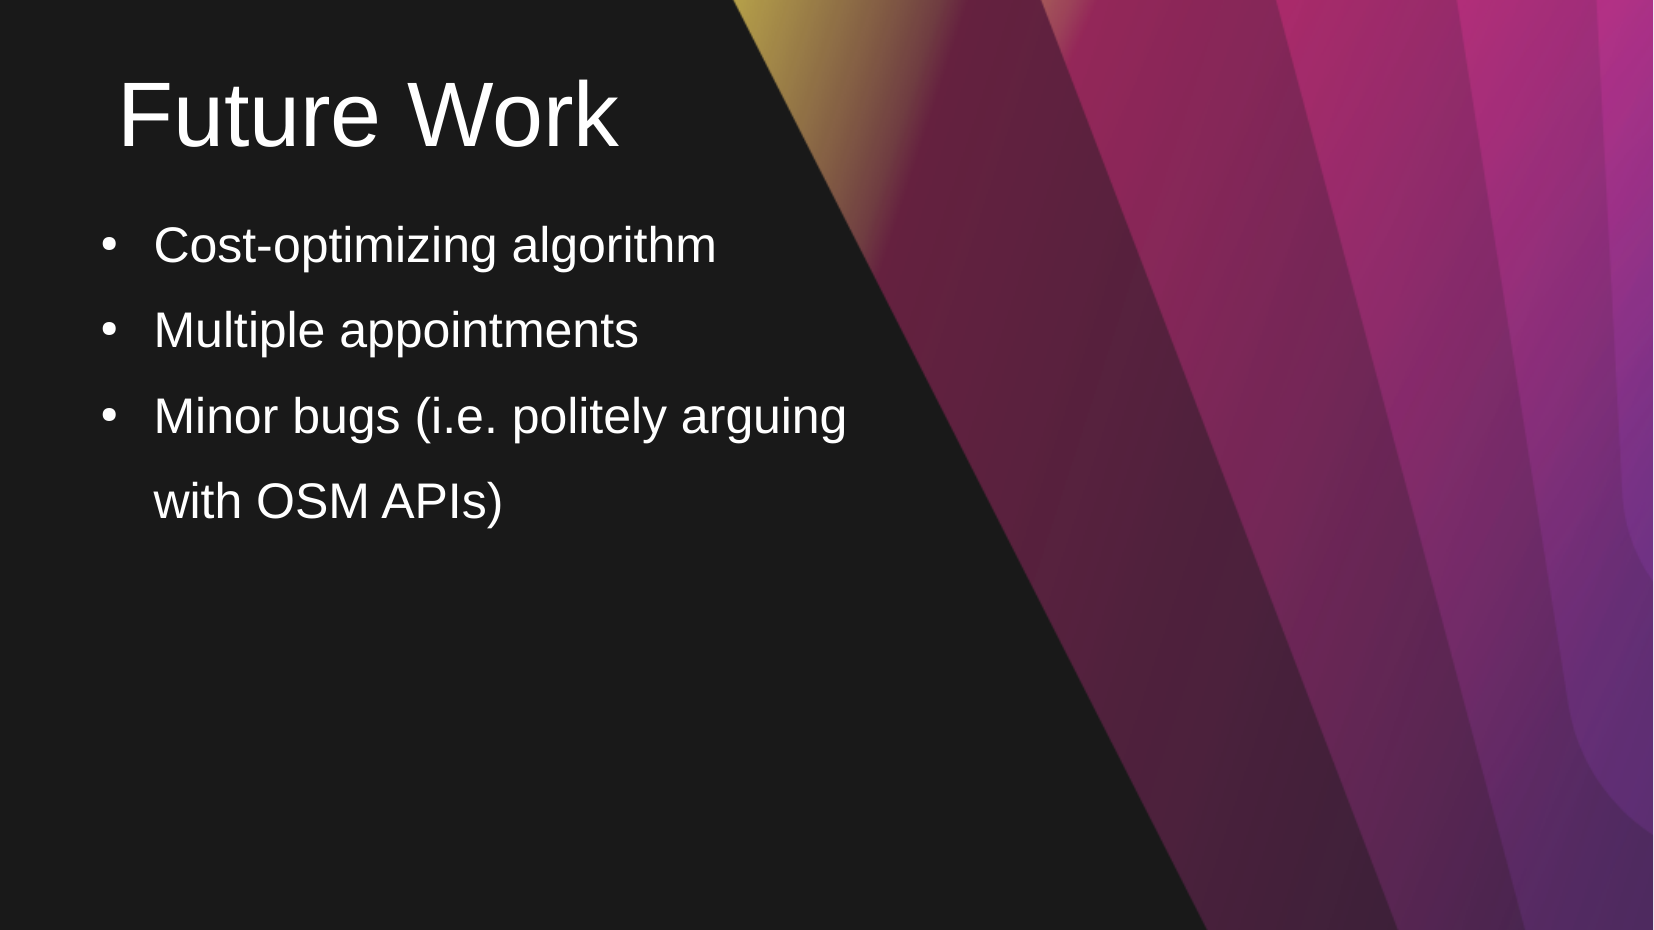

# Future Work
Cost-optimizing algorithm
Multiple appointments
Minor bugs (i.e. politely arguing
with OSM APIs)